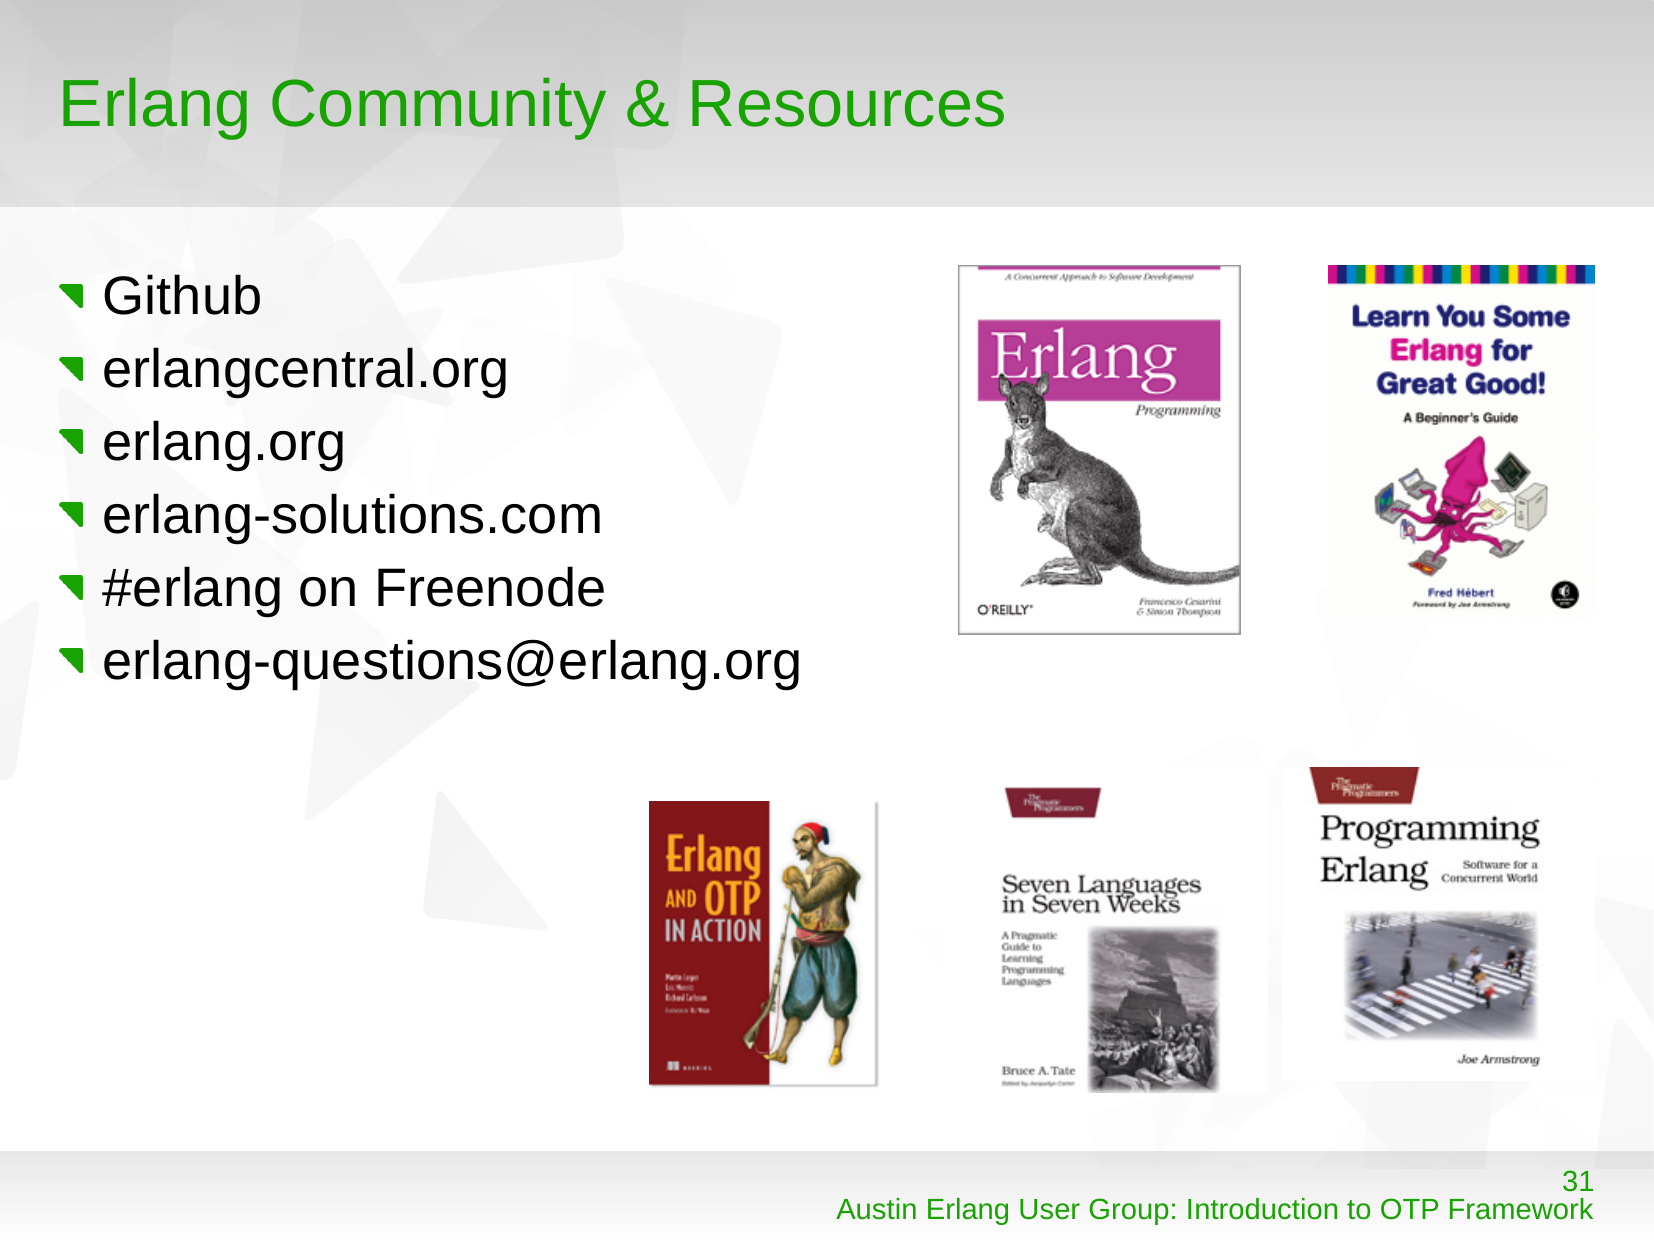

# Erlang Community & Resources
Github
erlangcentral.org
erlang.org
erlang-solutions.com
#erlang on Freenode
erlang-questions@erlang.org
31
Austin Erlang User Group: Introduction to OTP Framework